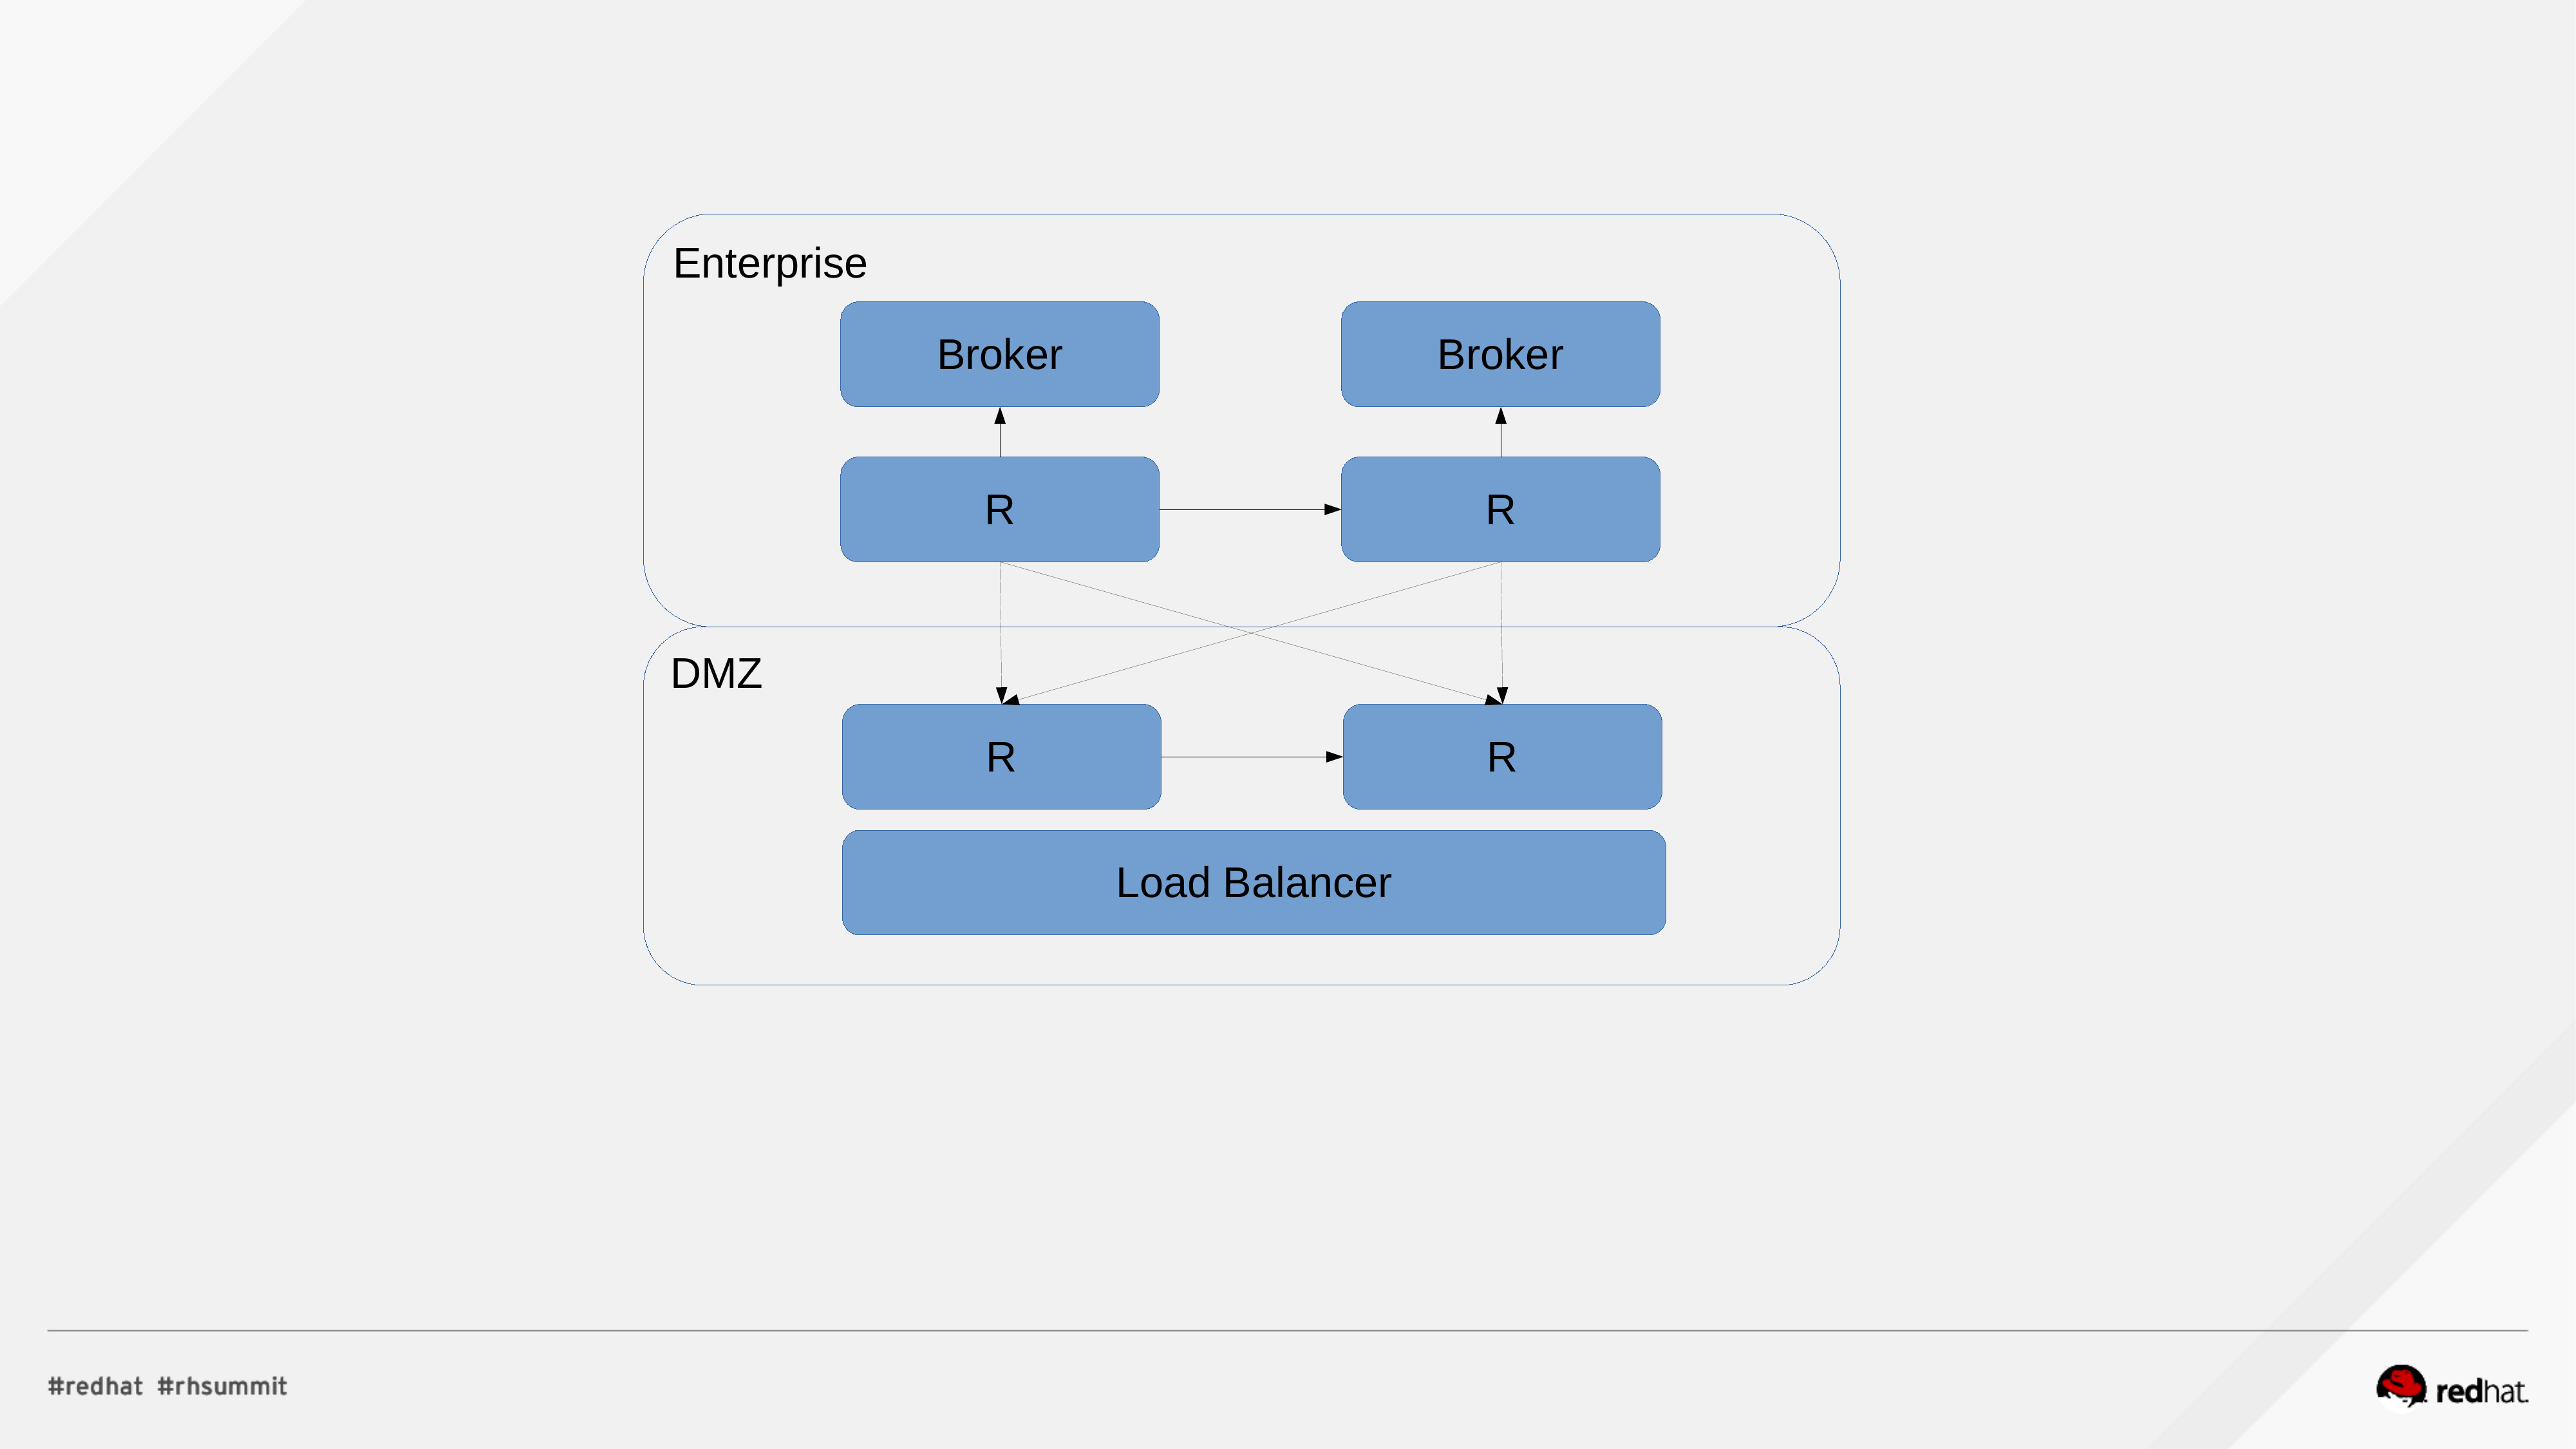

Enterprise
Broker
Broker
R
R
DMZ
R
R
Load Balancer